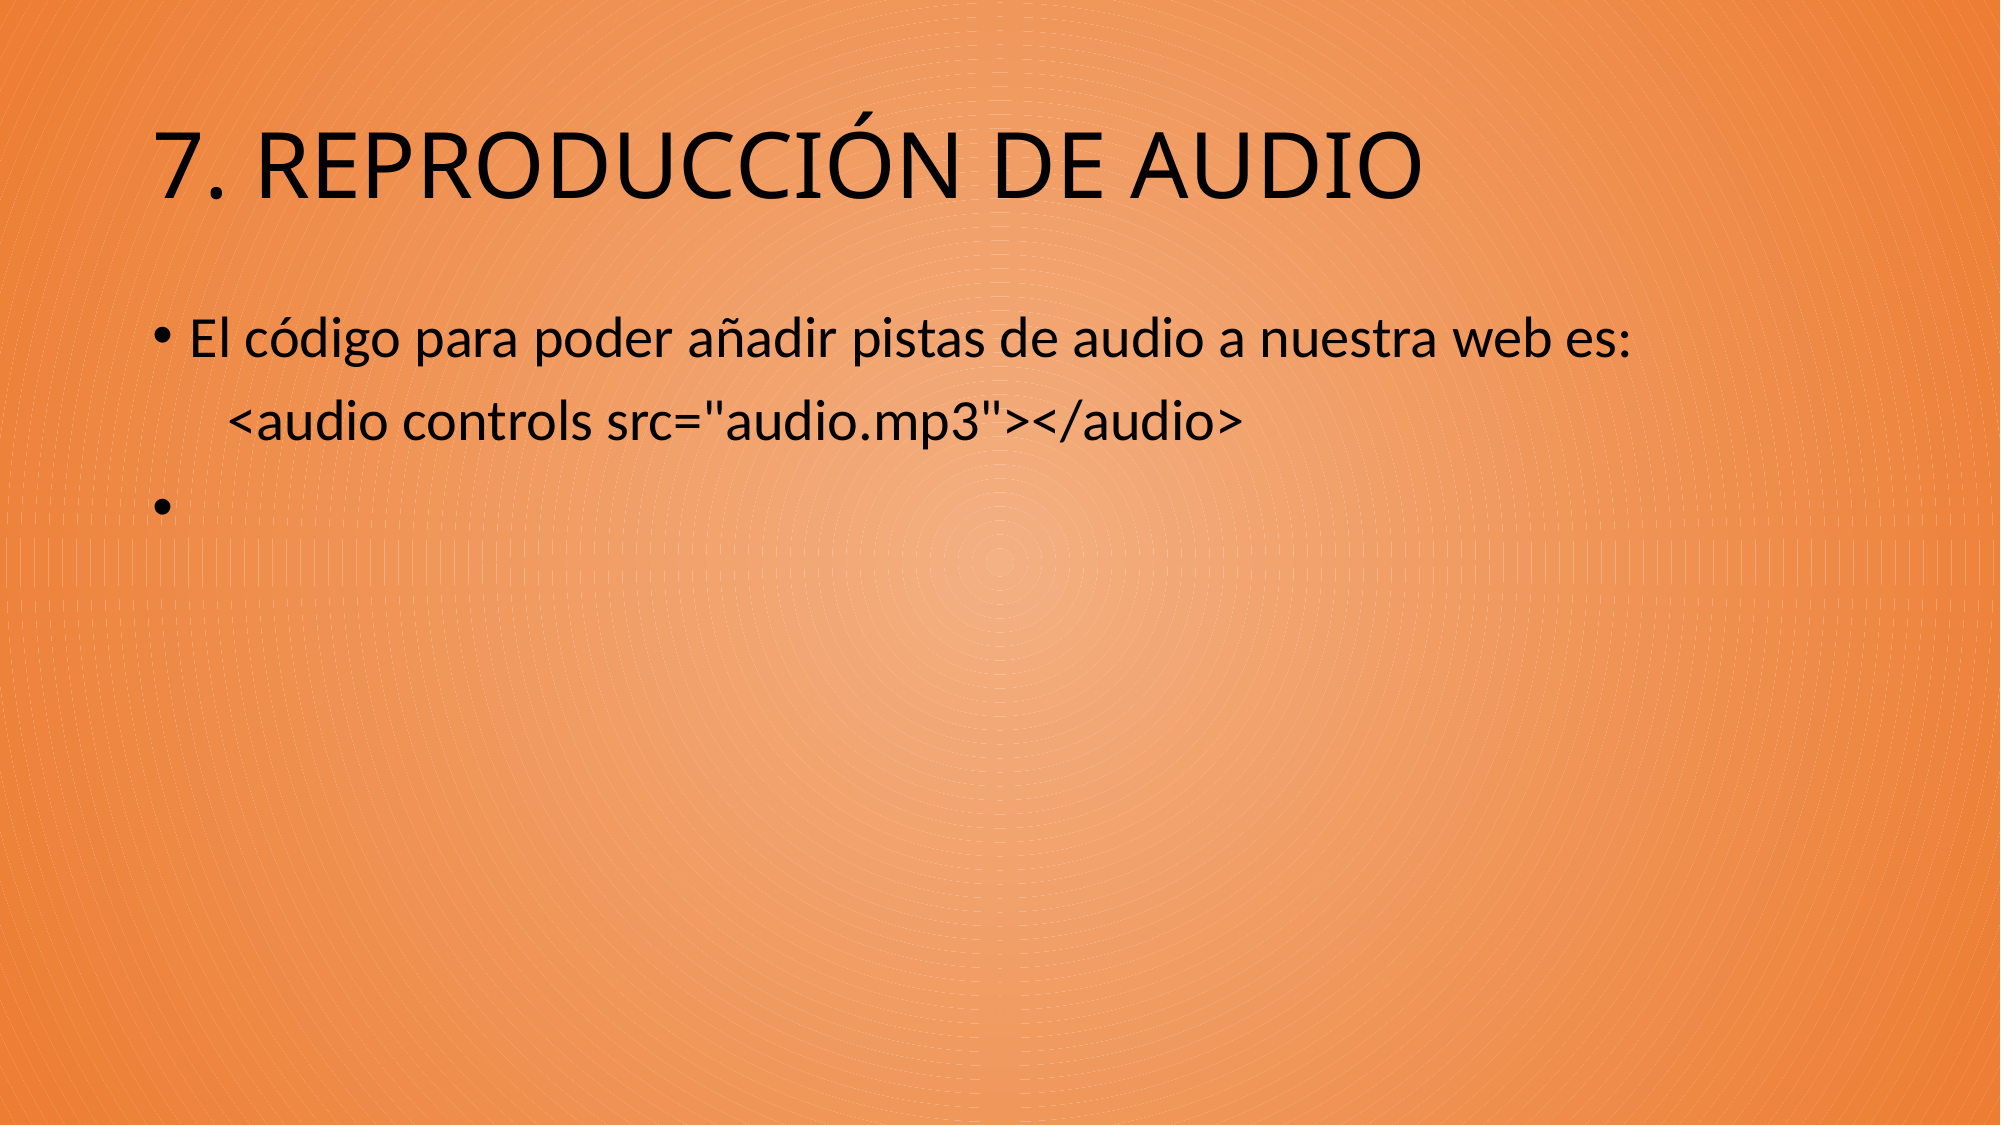

# 7. REPRODUCCIÓN DE AUDIO
El código para poder añadir pistas de audio a nuestra web es:
	<audio controls src="audio.mp3"></audio>